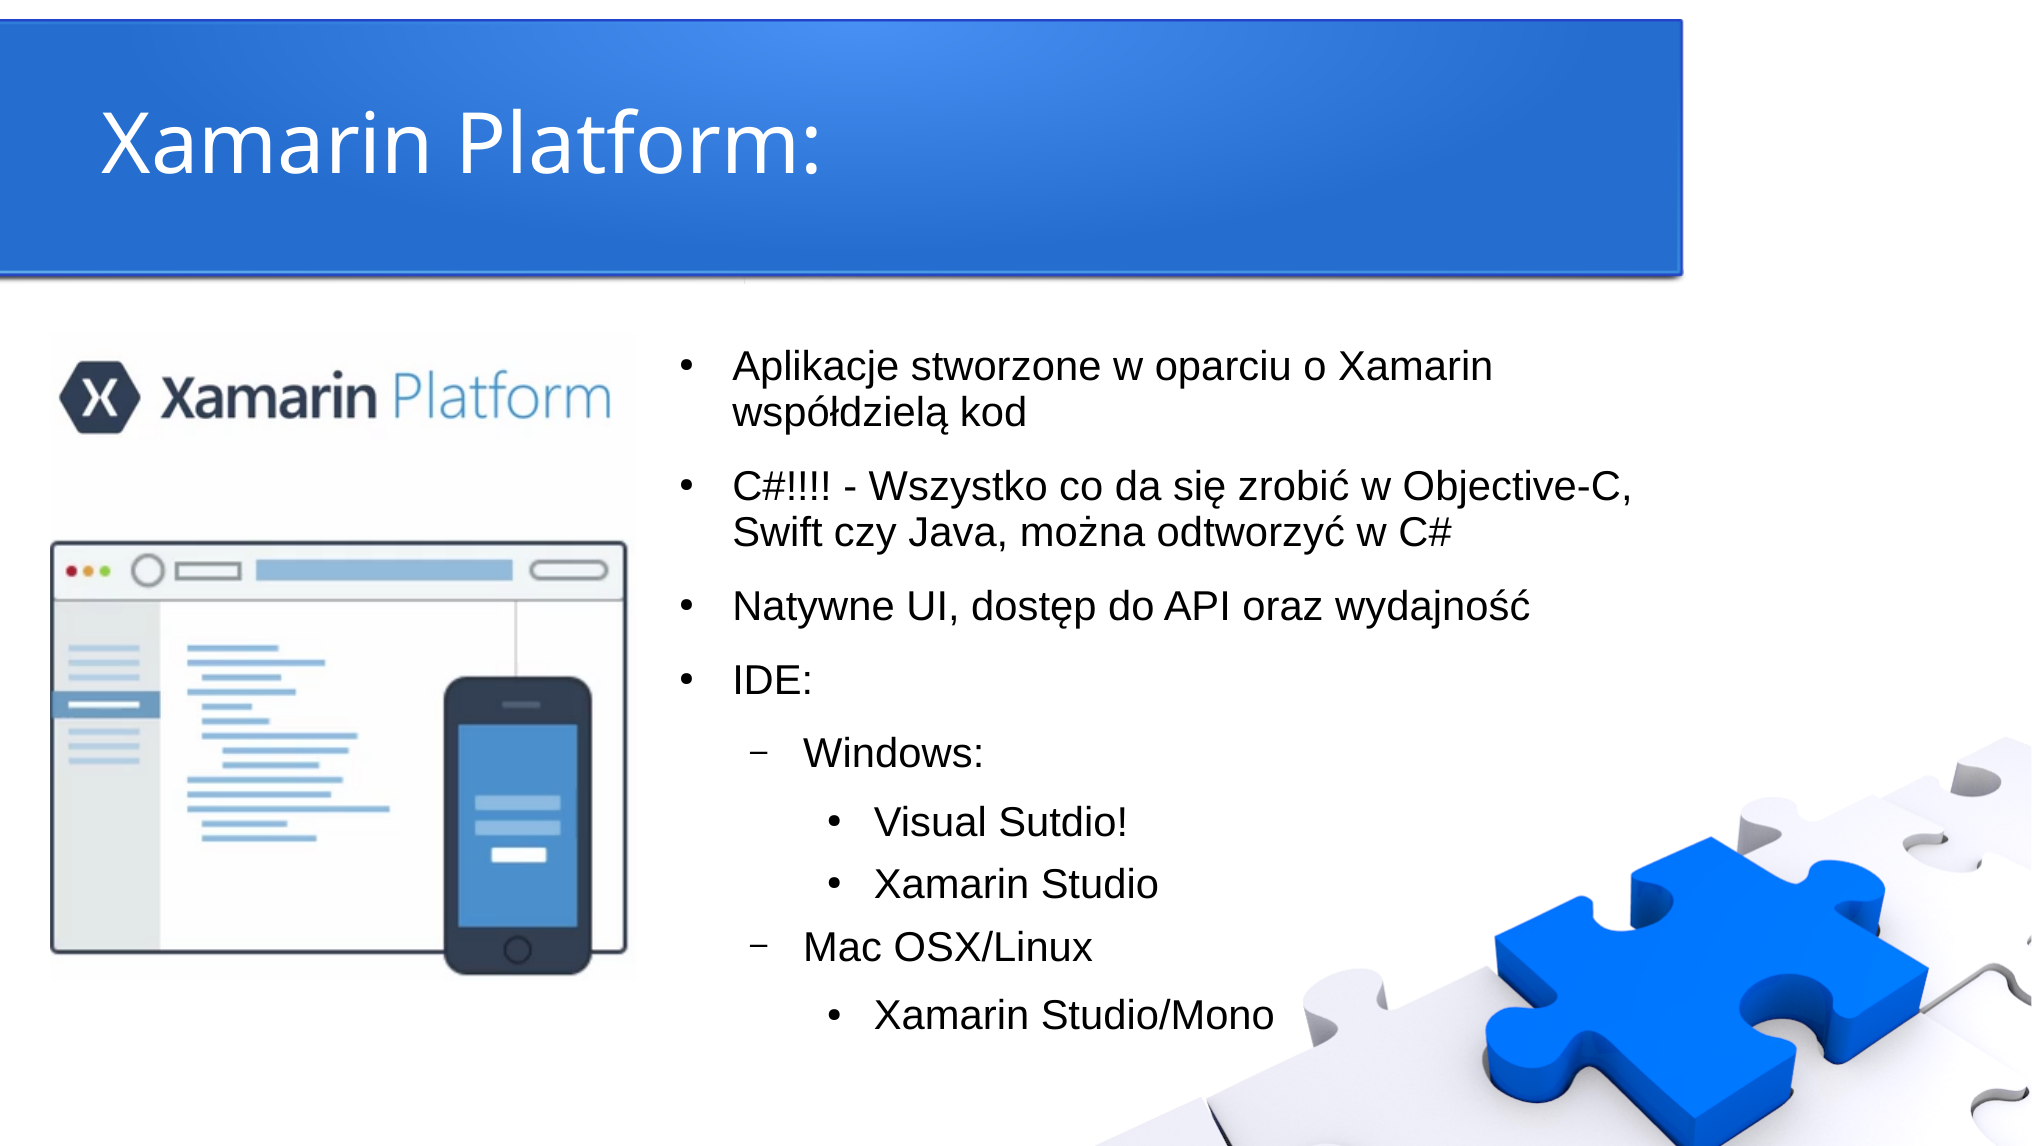

# Xamarin Platform:
Aplikacje stworzone w oparciu o Xamarin współdzielą kod
C#!!!! - Wszystko co da się zrobić w Objective-C, Swift czy Java, można odtworzyć w C#
Natywne UI, dostęp do API oraz wydajność
IDE:
Windows:
Visual Sutdio!
Xamarin Studio
Mac OSX/Linux
Xamarin Studio/Mono